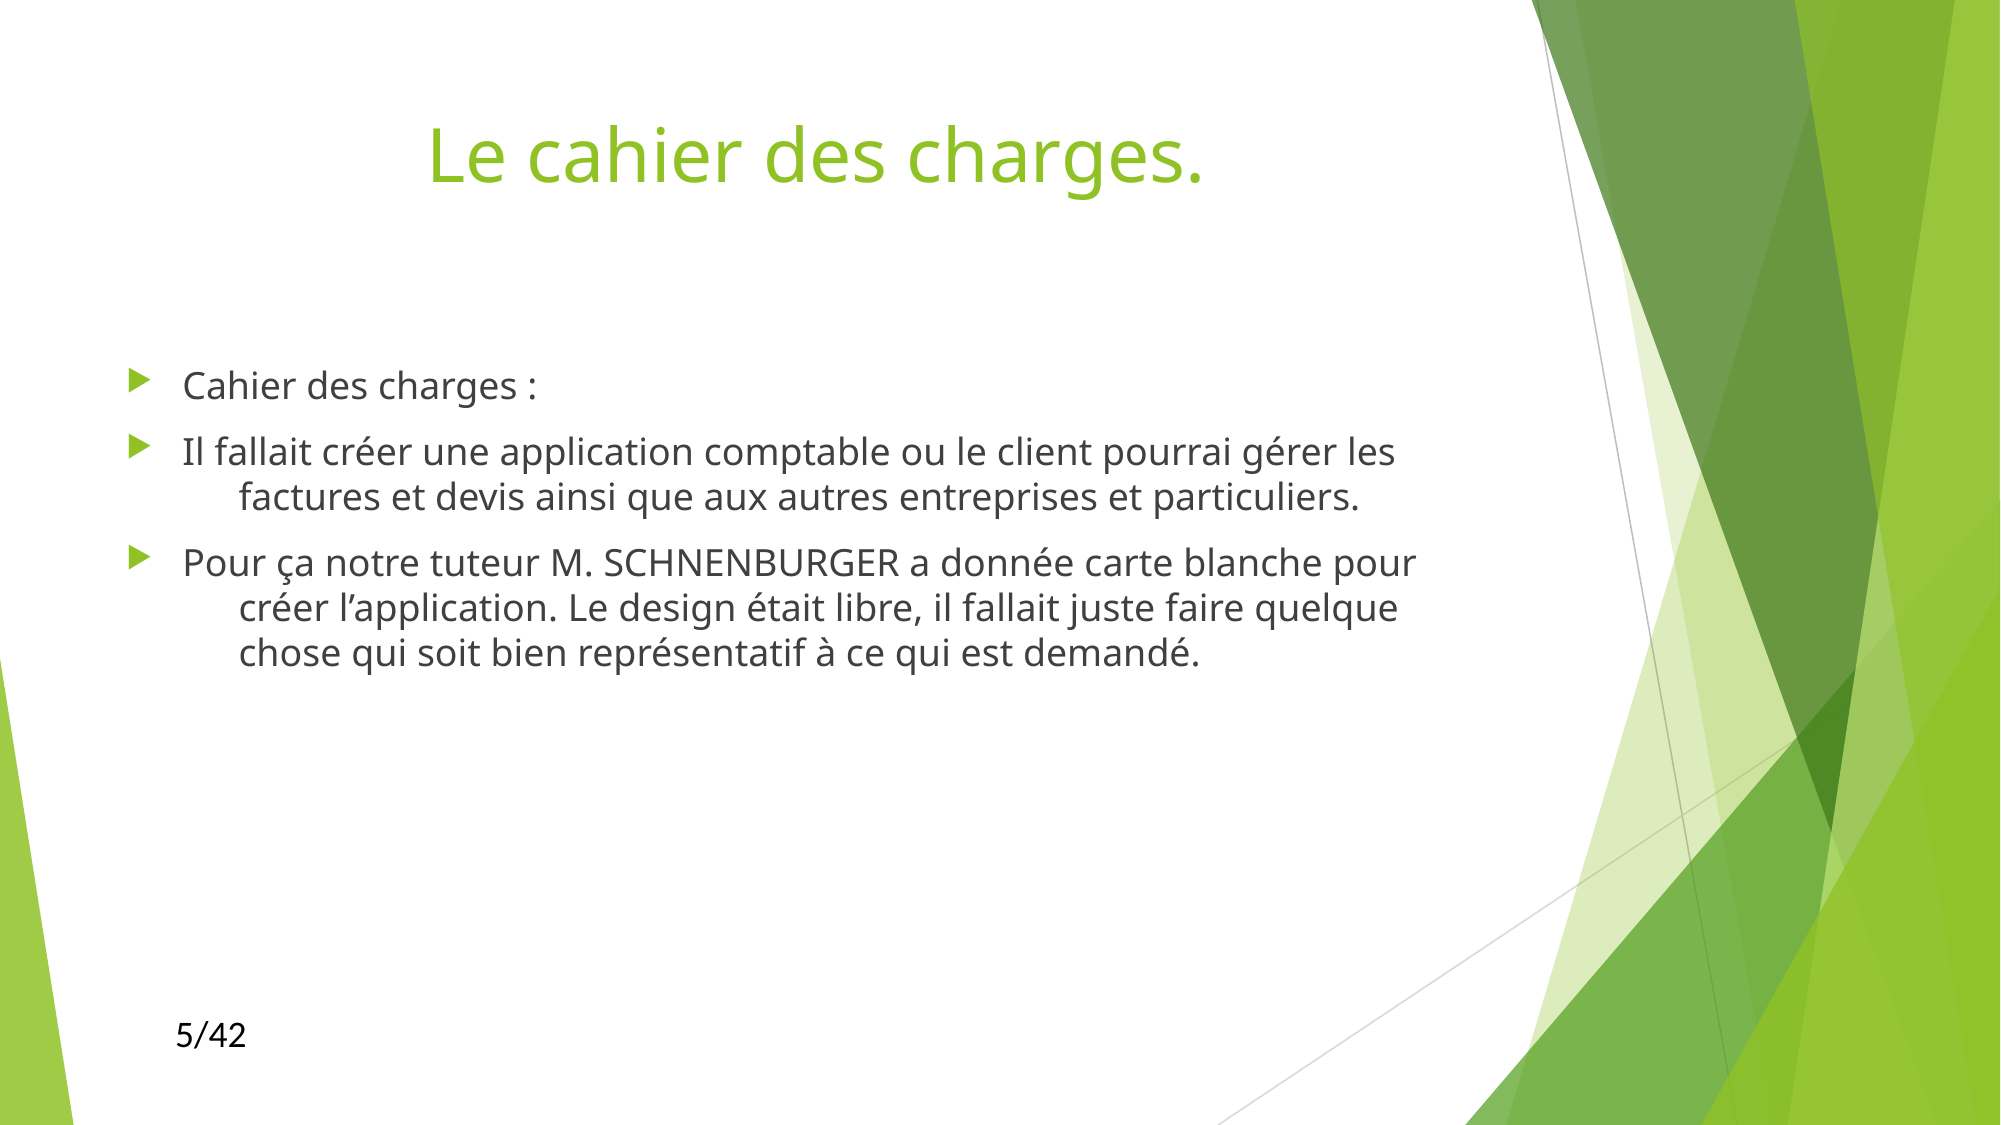

# Le cahier des charges.
Cahier des charges :
Il fallait créer une application comptable ou le client pourrai gérer les factures et devis ainsi que aux autres entreprises et particuliers.
Pour ça notre tuteur M. SCHNENBURGER a donnée carte blanche pour créer l’application. Le design était libre, il fallait juste faire quelque chose qui soit bien représentatif à ce qui est demandé.
5/42